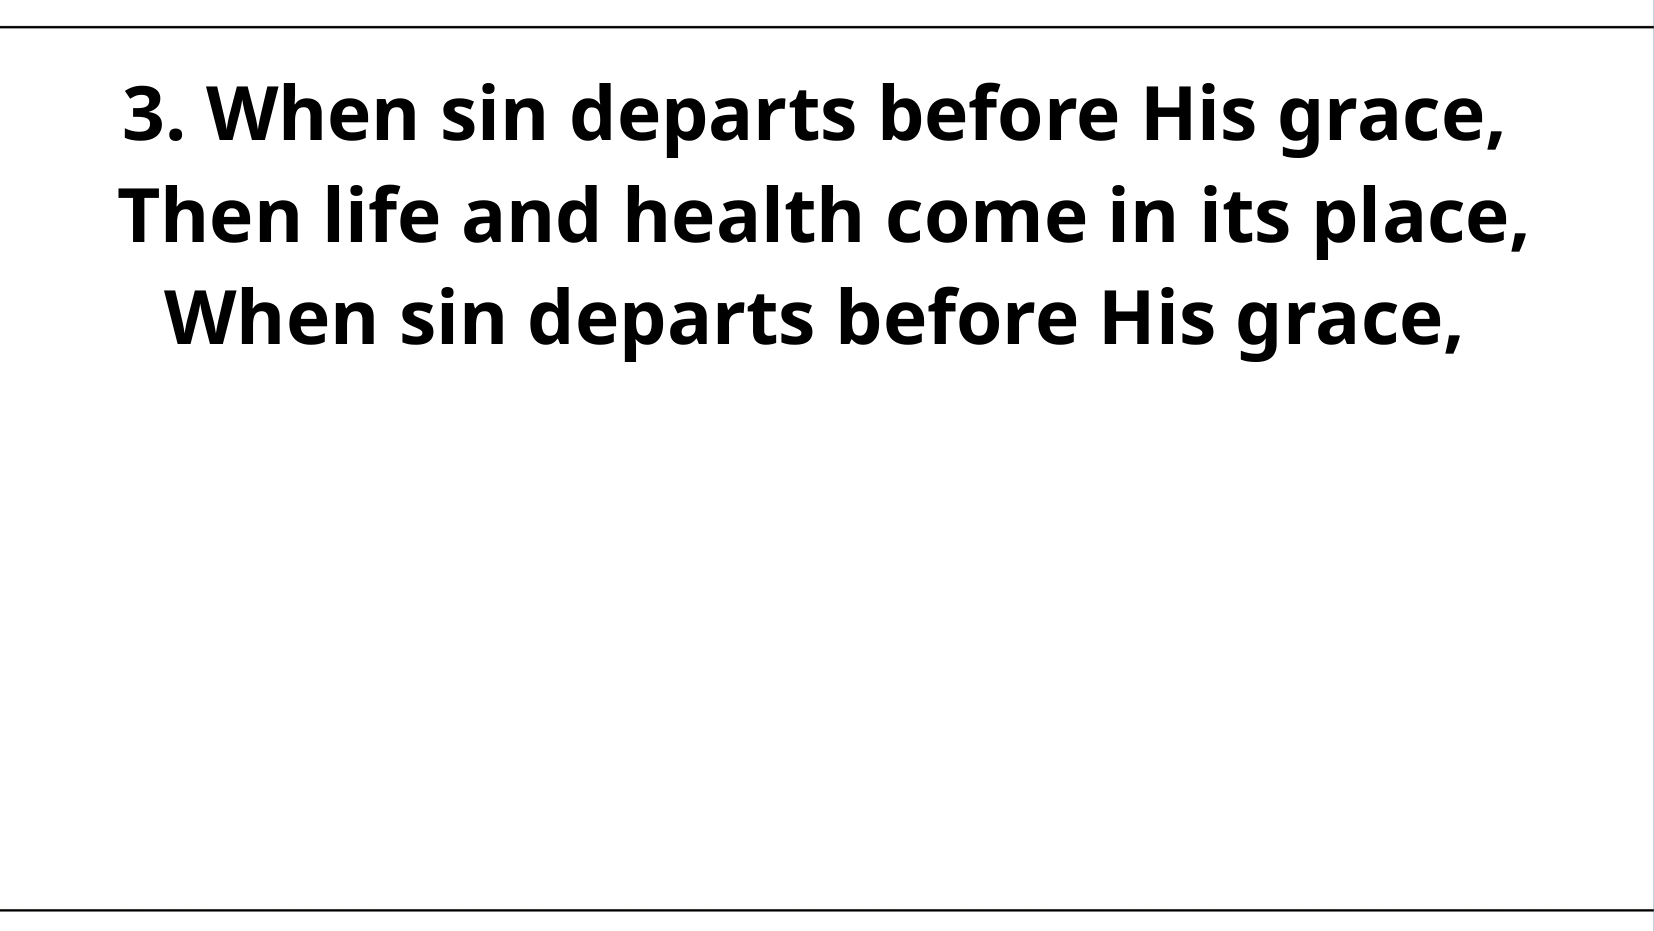

3. When sin departs before His grace,
Then life and health come in its place,
When sin departs before His grace,